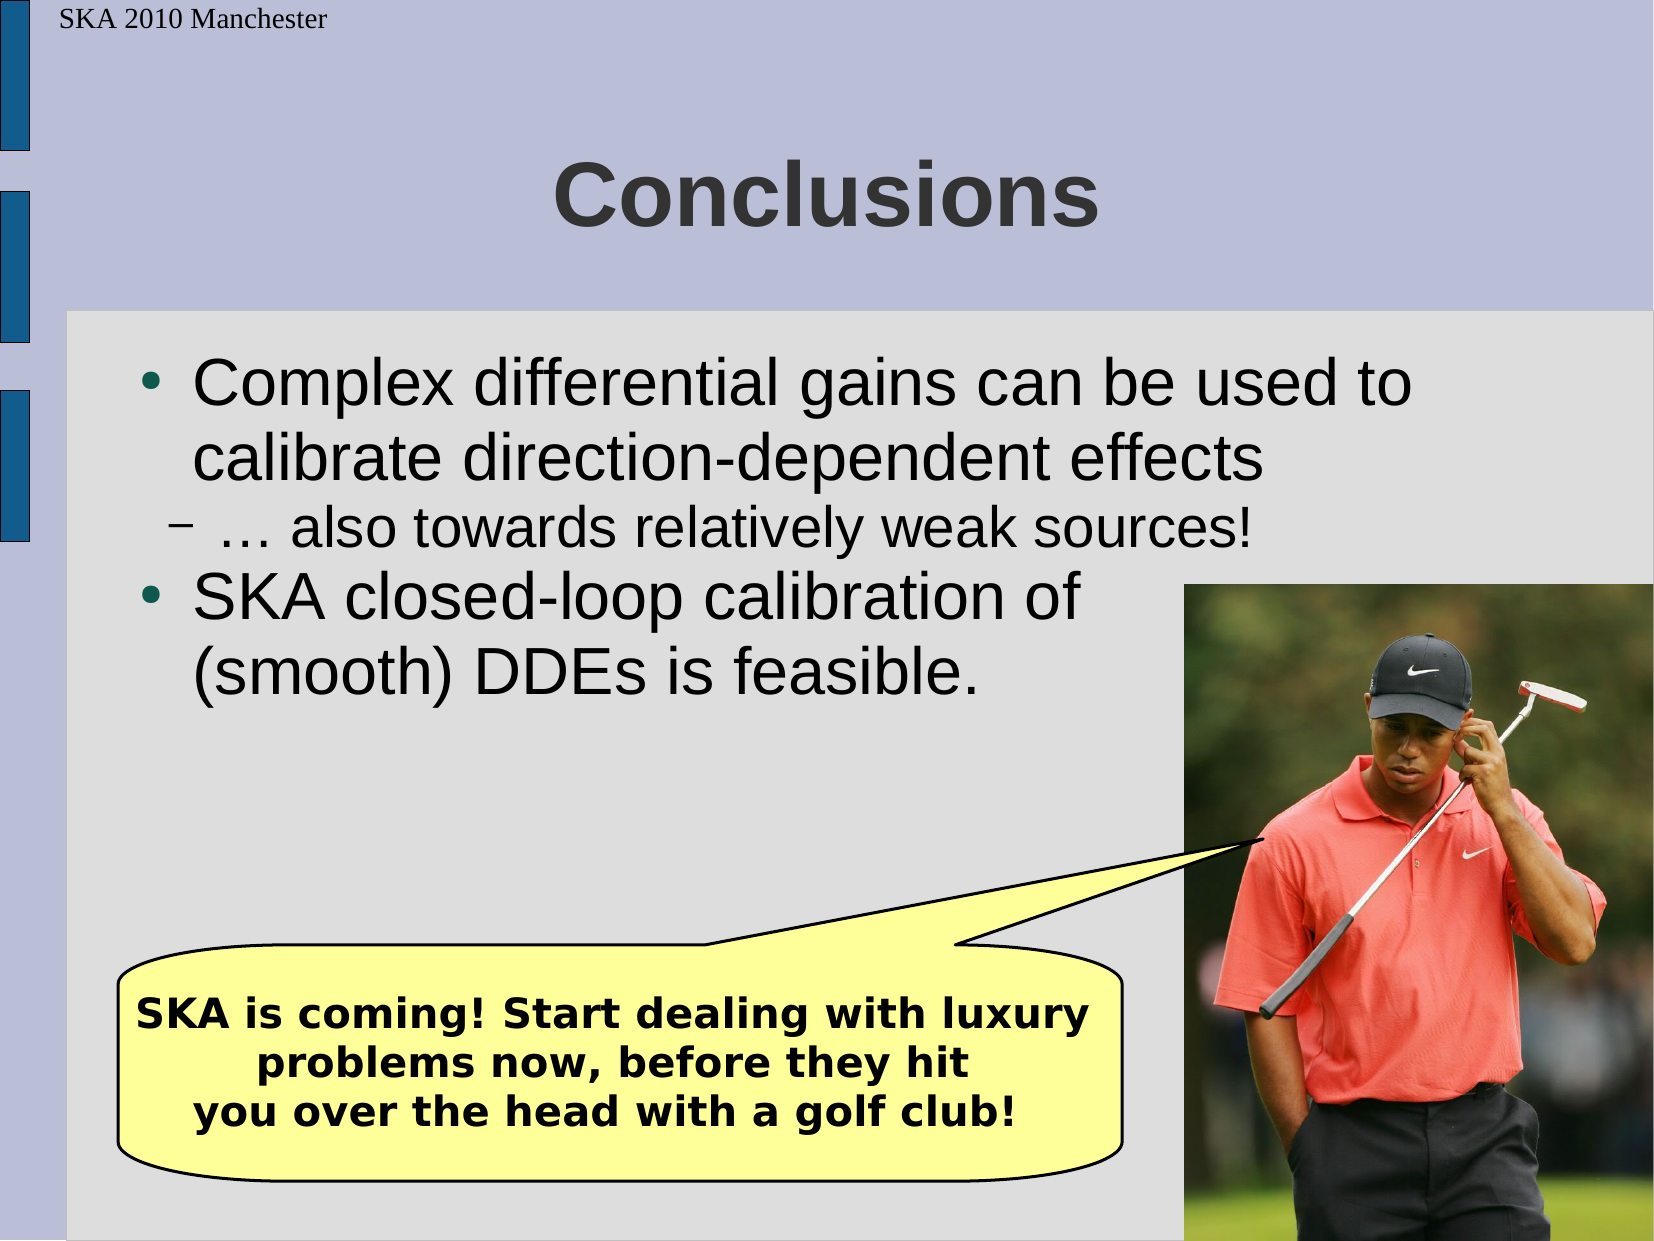

SKA 2010 Manchester
# Conclusions
Complex differential gains can be used to calibrate direction-dependent effects
… also towards relatively weak sources!
SKA closed-loop calibration of
(smooth) DDEs is feasible.
SKA is coming! Start dealing with luxury
problems now, before they hit
you over the head with a golf club!